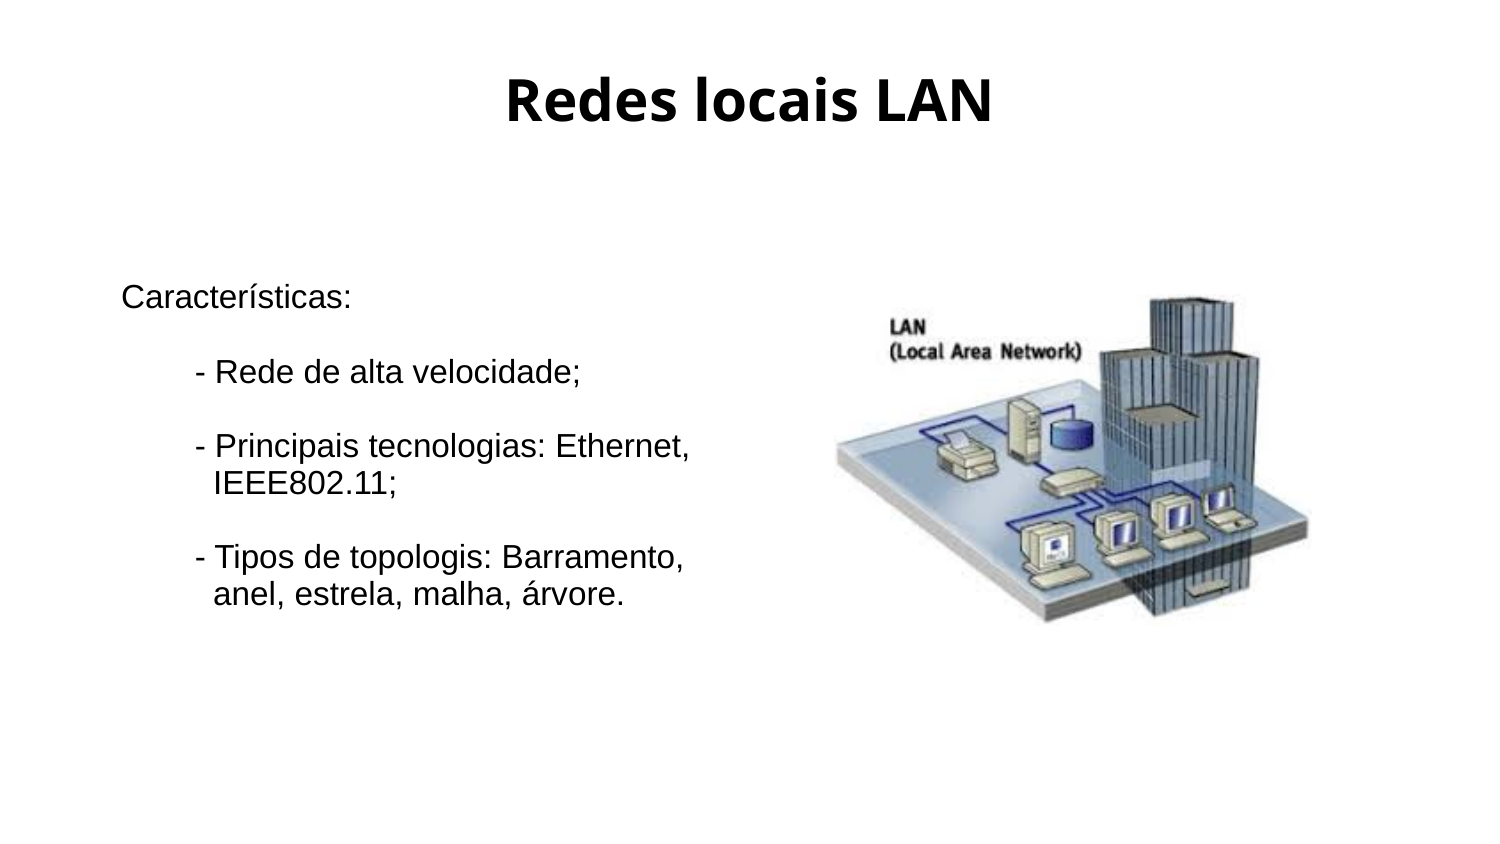

# Redes locais LAN
Características:
 	- Rede de alta velocidade;
	- Principais tecnologias: Ethernet, 		 IEEE802.11;
	- Tipos de topologis: Barramento, 		 anel, estrela, malha, árvore.